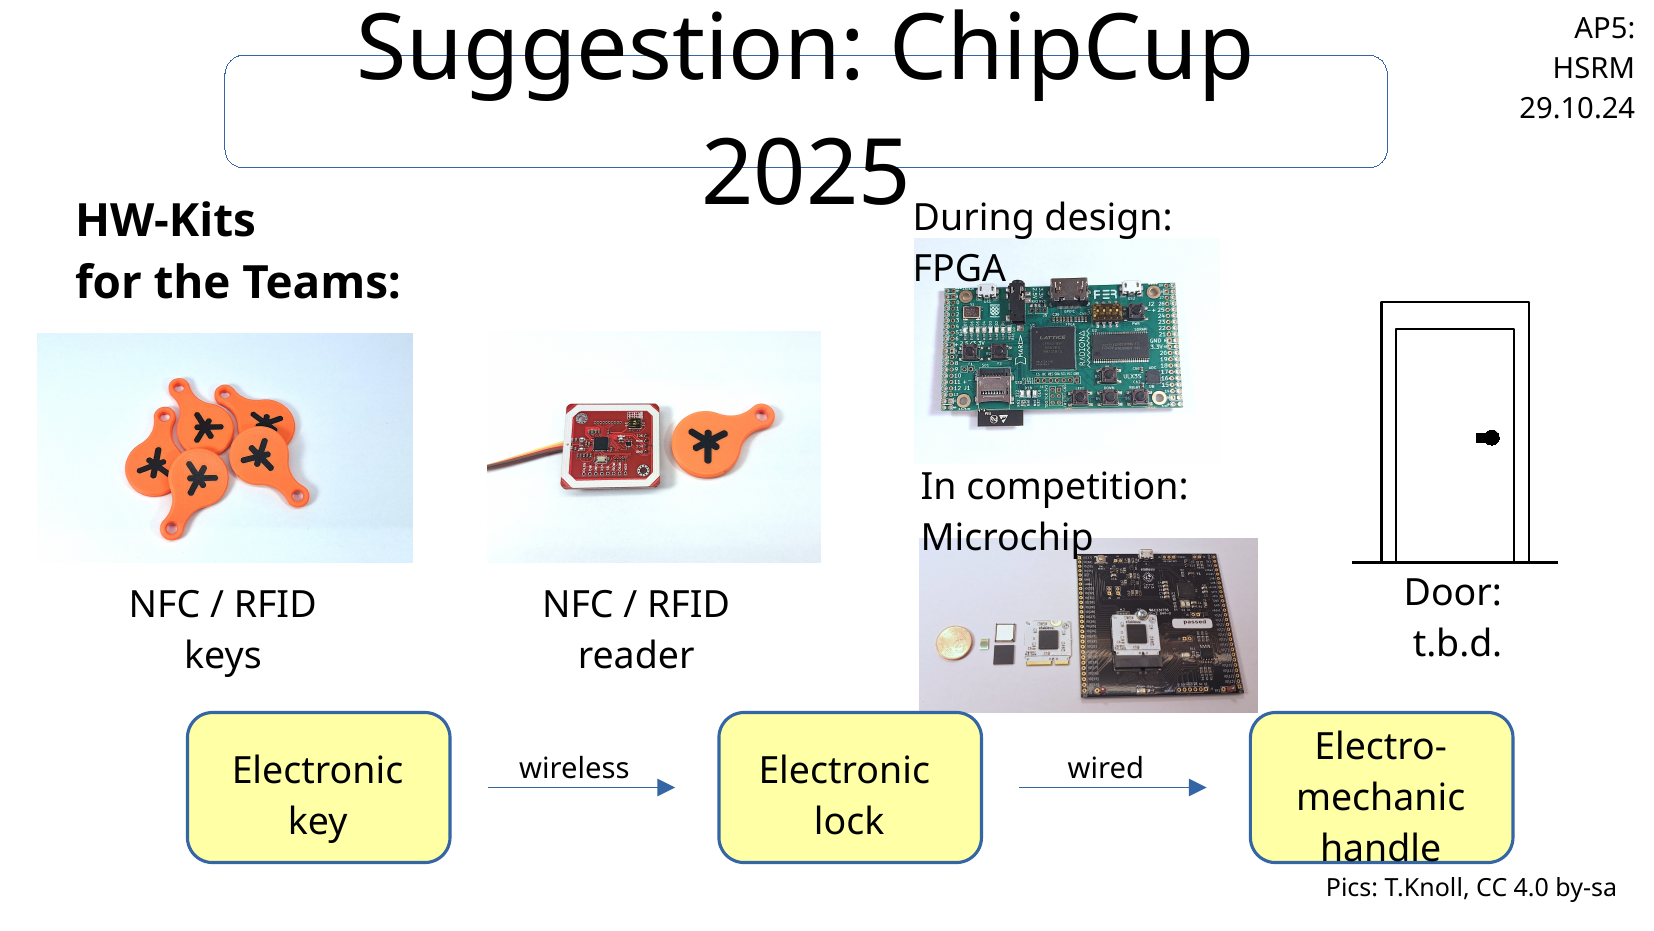

AP5:
HSRM
29.10.24
Suggestion: ChipCup 2025
During design:
FPGA
# HW-Kits
for the Teams:
In competition:
Microchip
Door:
t.b.d.
NFC / RFID
keys
NFC / RFID
reader
Electro-mechanic handle
Electronic key
Electronic
lock
wireless
wired
Pics: T.Knoll, CC 4.0 by-sa